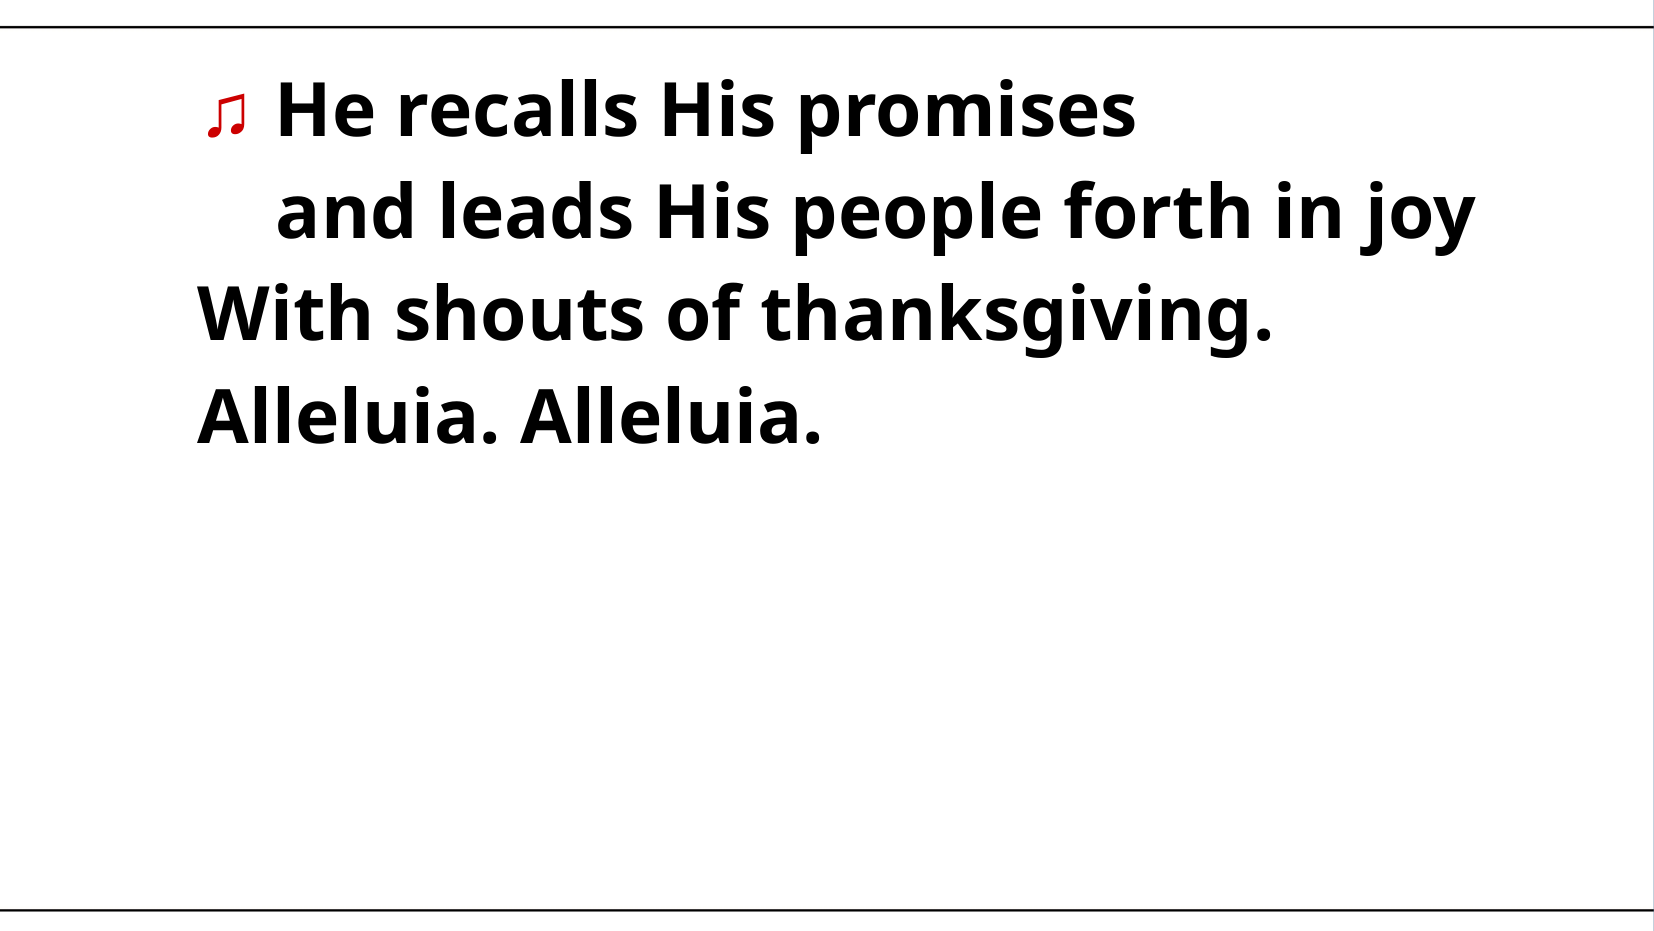

♫ He recalls His promises
 and leads His people forth in joy
 With shouts of thanksgiving.
 Alleluia. Alleluia.